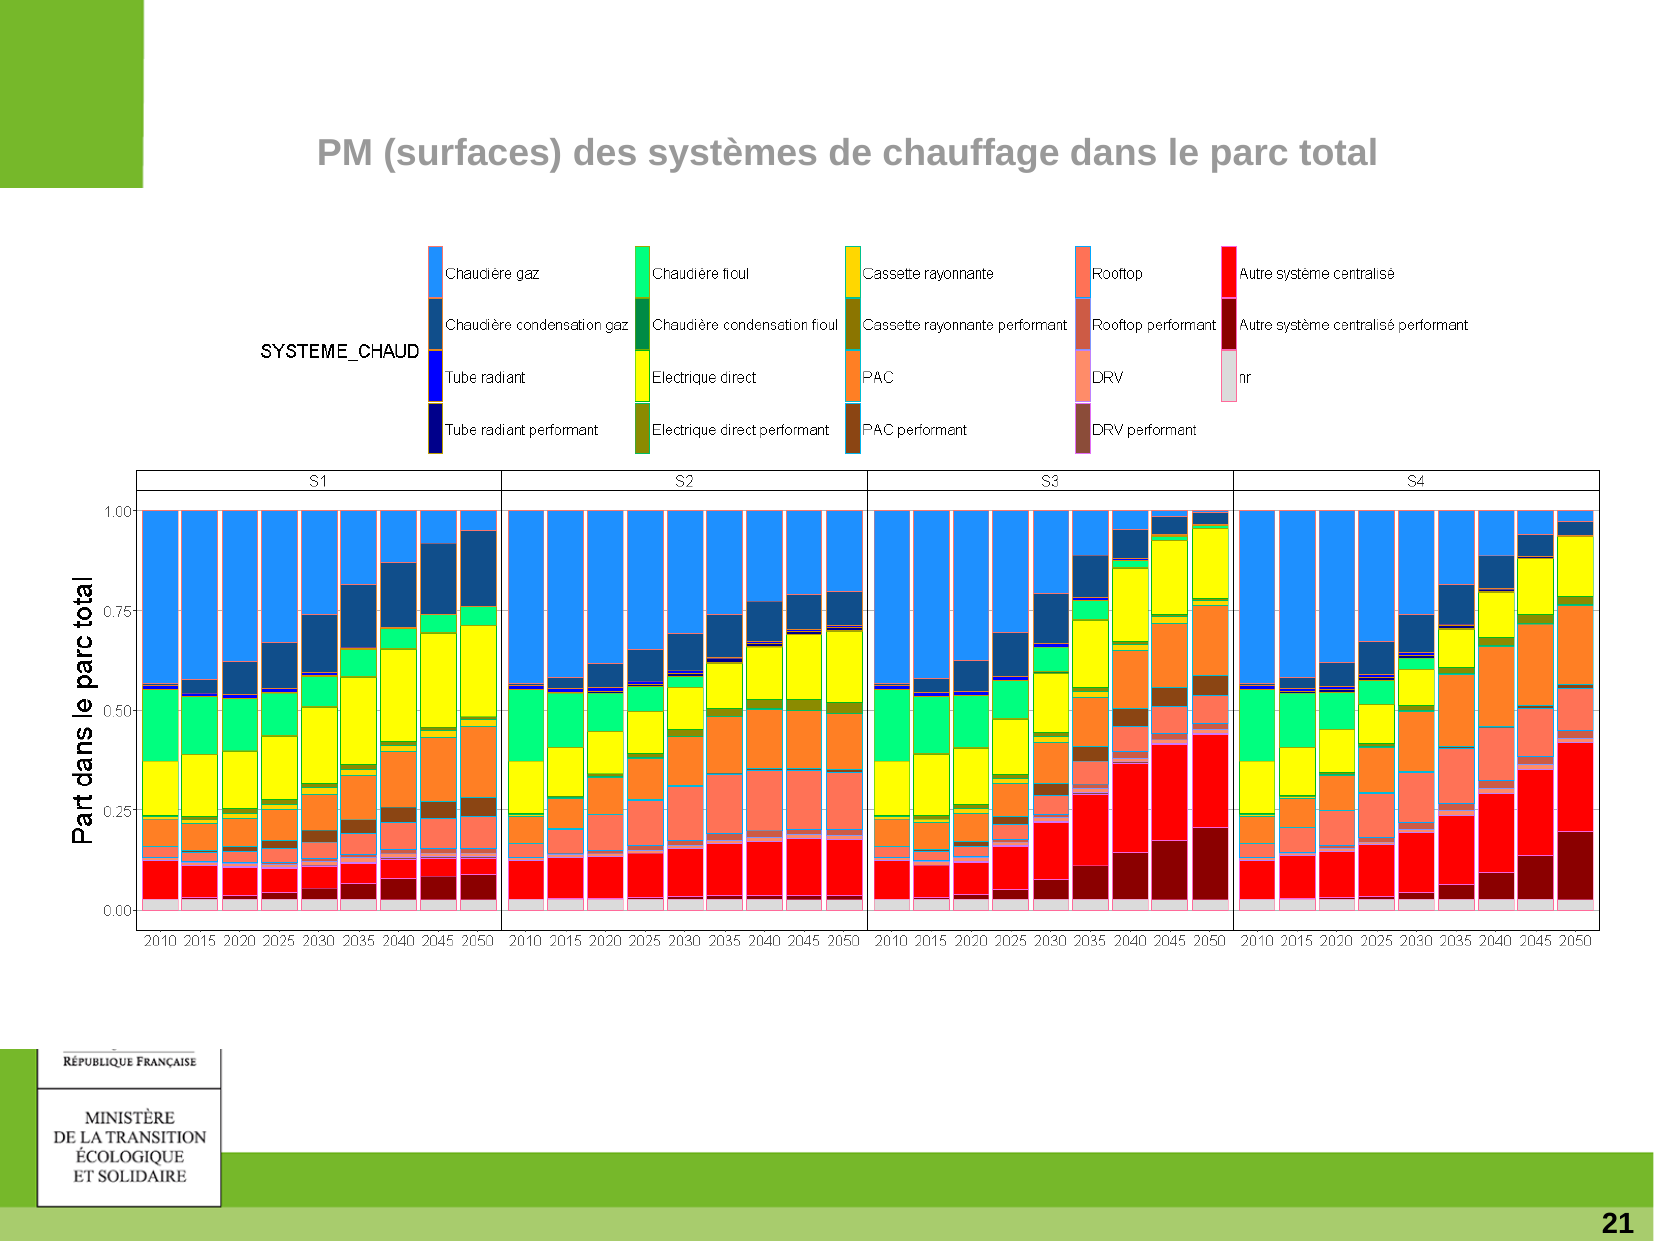

PM (surfaces) des systèmes de chauffage dans le parc total